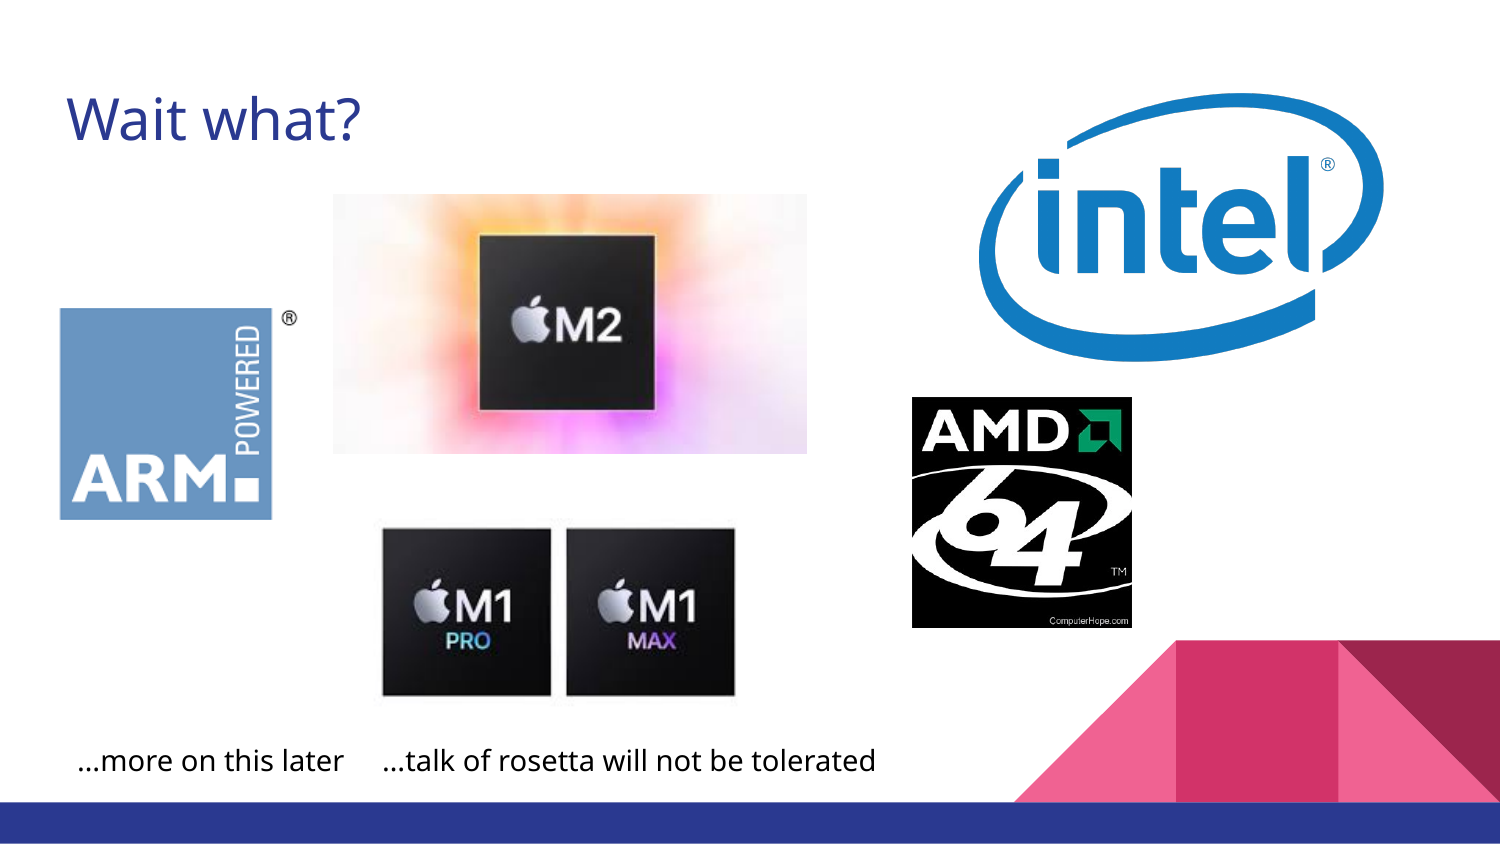

# Wait what?
…more on this later
…talk of rosetta will not be tolerated